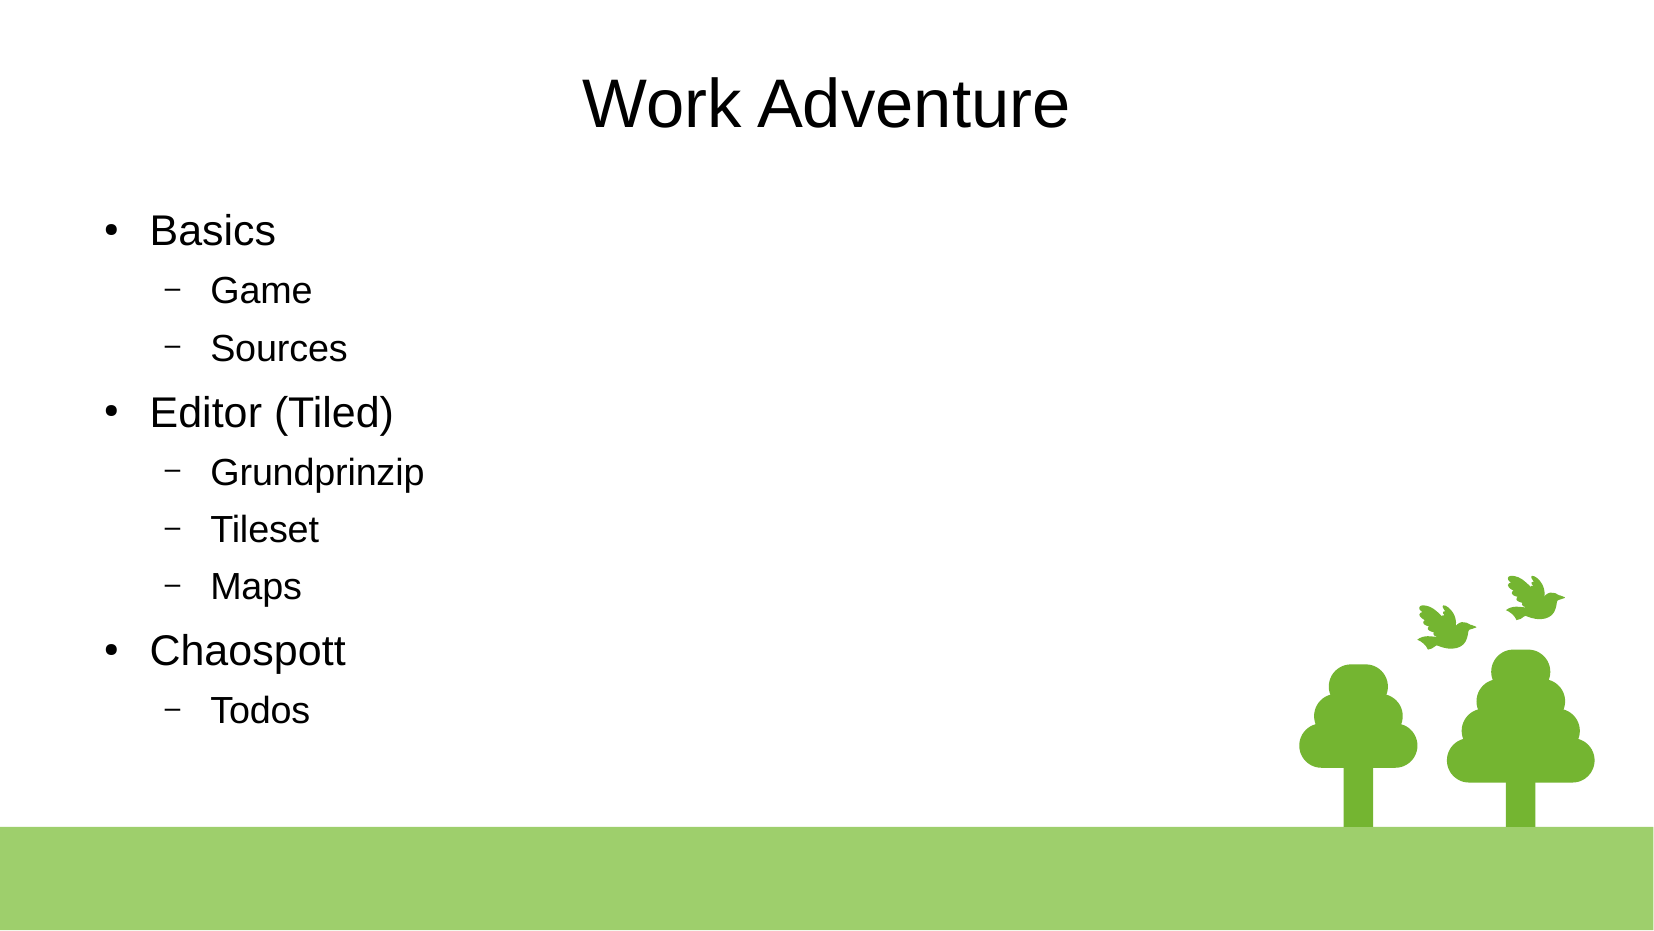

# Work Adventure
Basics
Game
Sources
Editor (Tiled)
Grundprinzip
Tileset
Maps
Chaospott
Todos